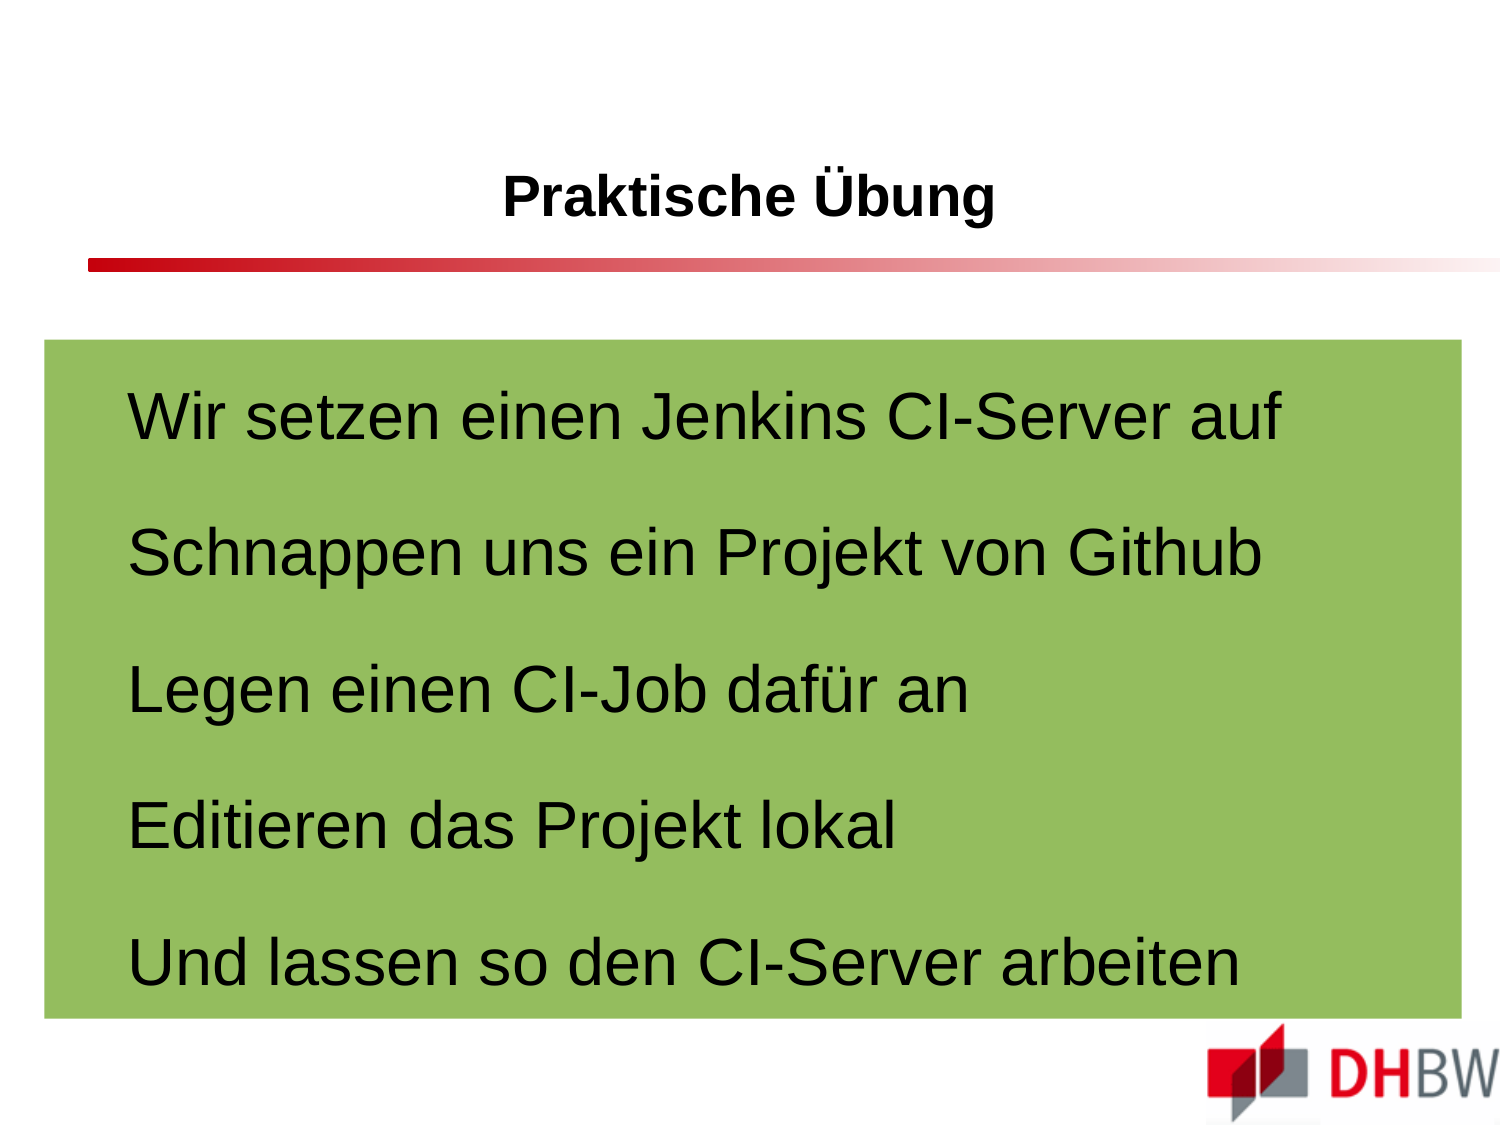

# Praktische Übung
Wir setzen einen Jenkins CI-Server auf
Schnappen uns ein Projekt von Github
Legen einen CI-Job dafür an
Editieren das Projekt lokal
Und lassen so den CI-Server arbeiten